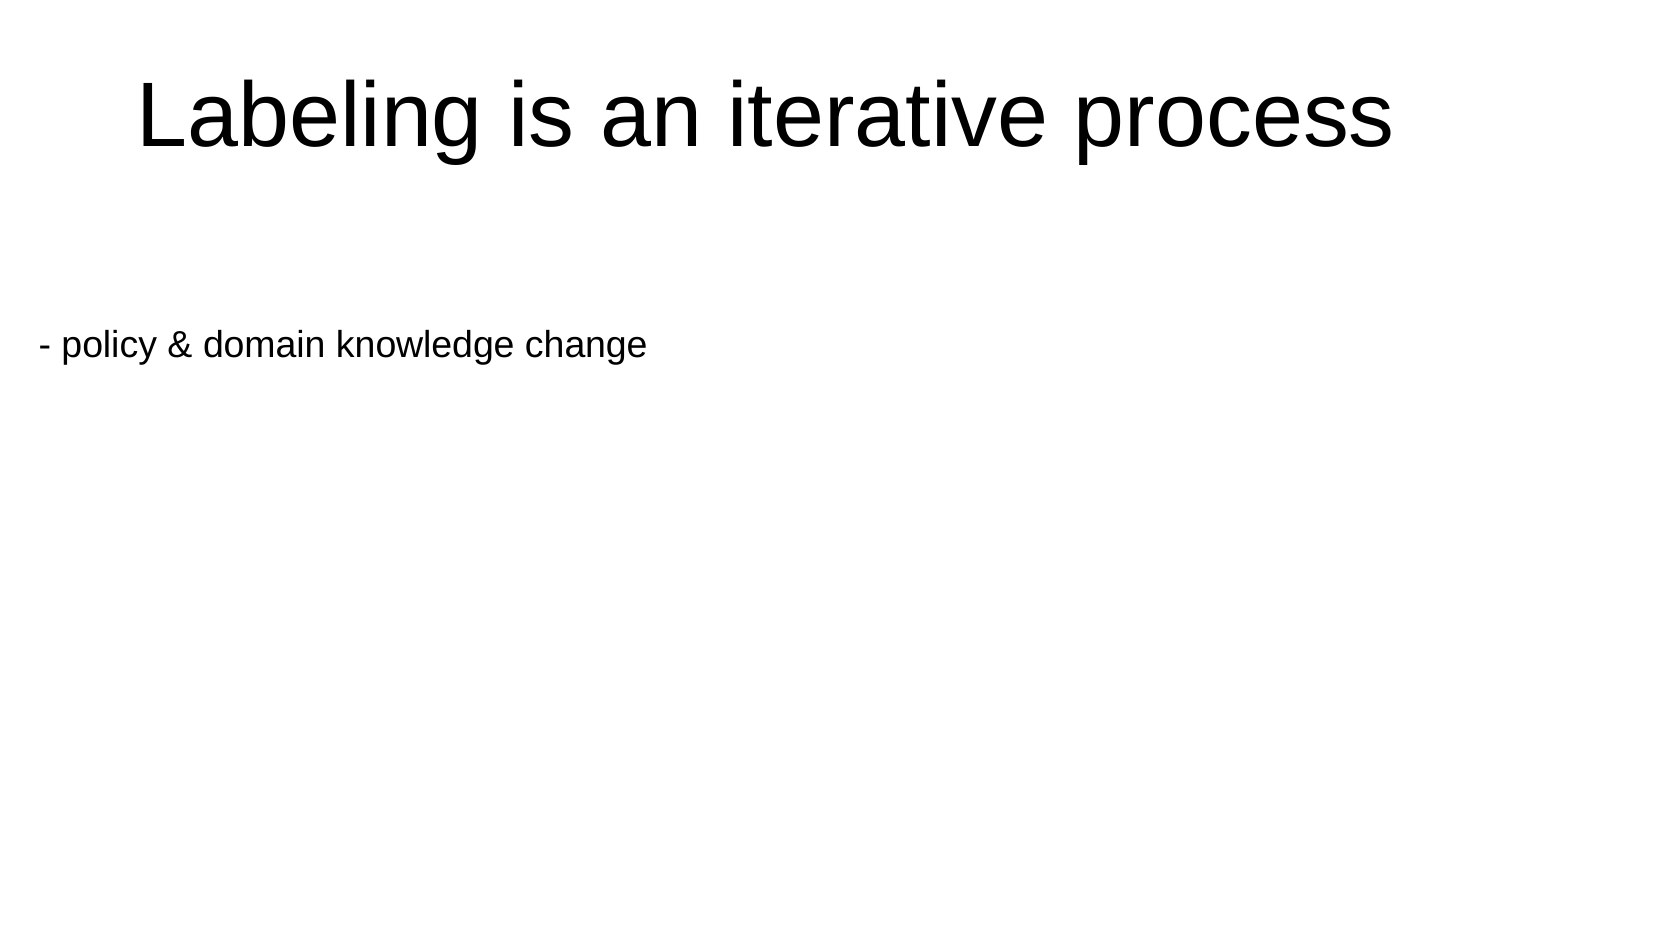

# Labeling is an iterative process
- policy & domain knowledge change